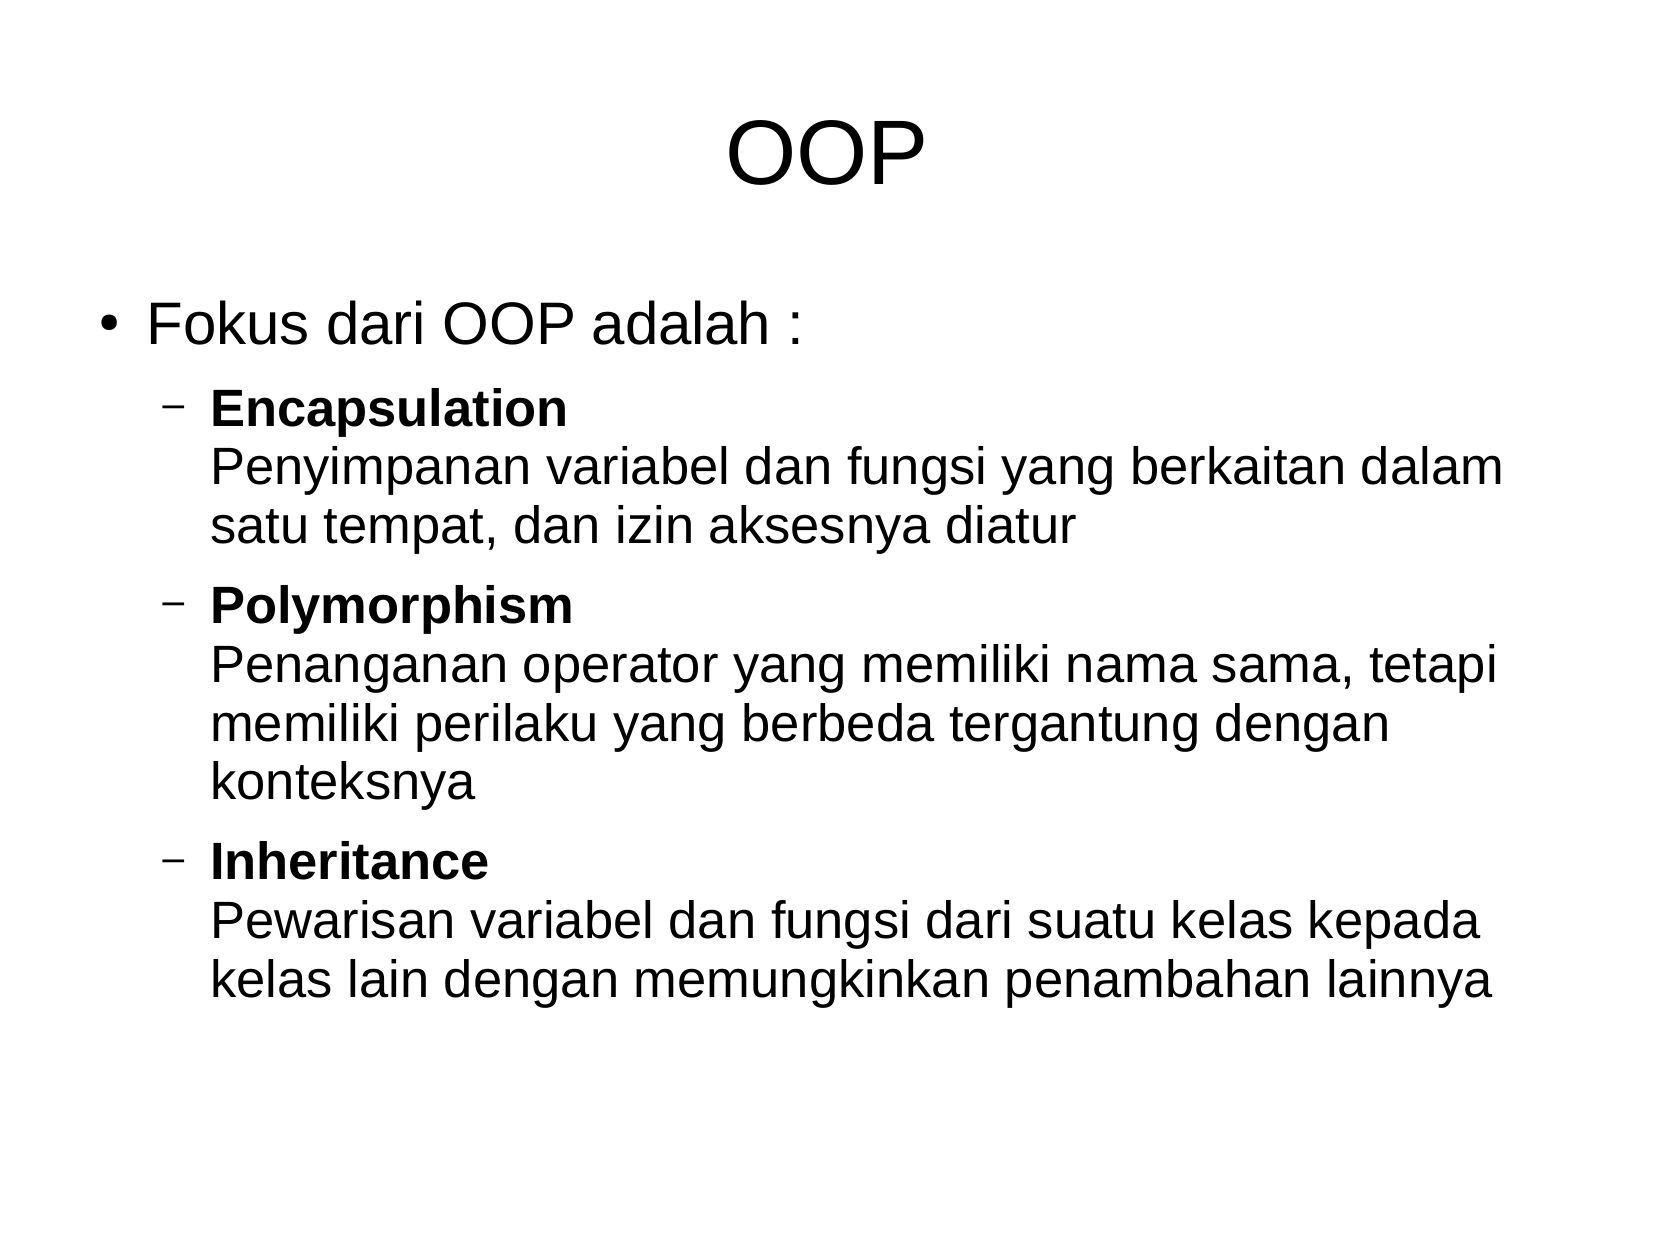

# OOP
Fokus dari OOP adalah :
Encapsulation
Penyimpanan variabel dan fungsi yang berkaitan dalam satu tempat, dan izin aksesnya diatur
Polymorphism
Penanganan operator yang memiliki nama sama, tetapi memiliki perilaku yang berbeda tergantung dengan konteksnya
Inheritance
Pewarisan variabel dan fungsi dari suatu kelas kepada kelas lain dengan memungkinkan penambahan lainnya